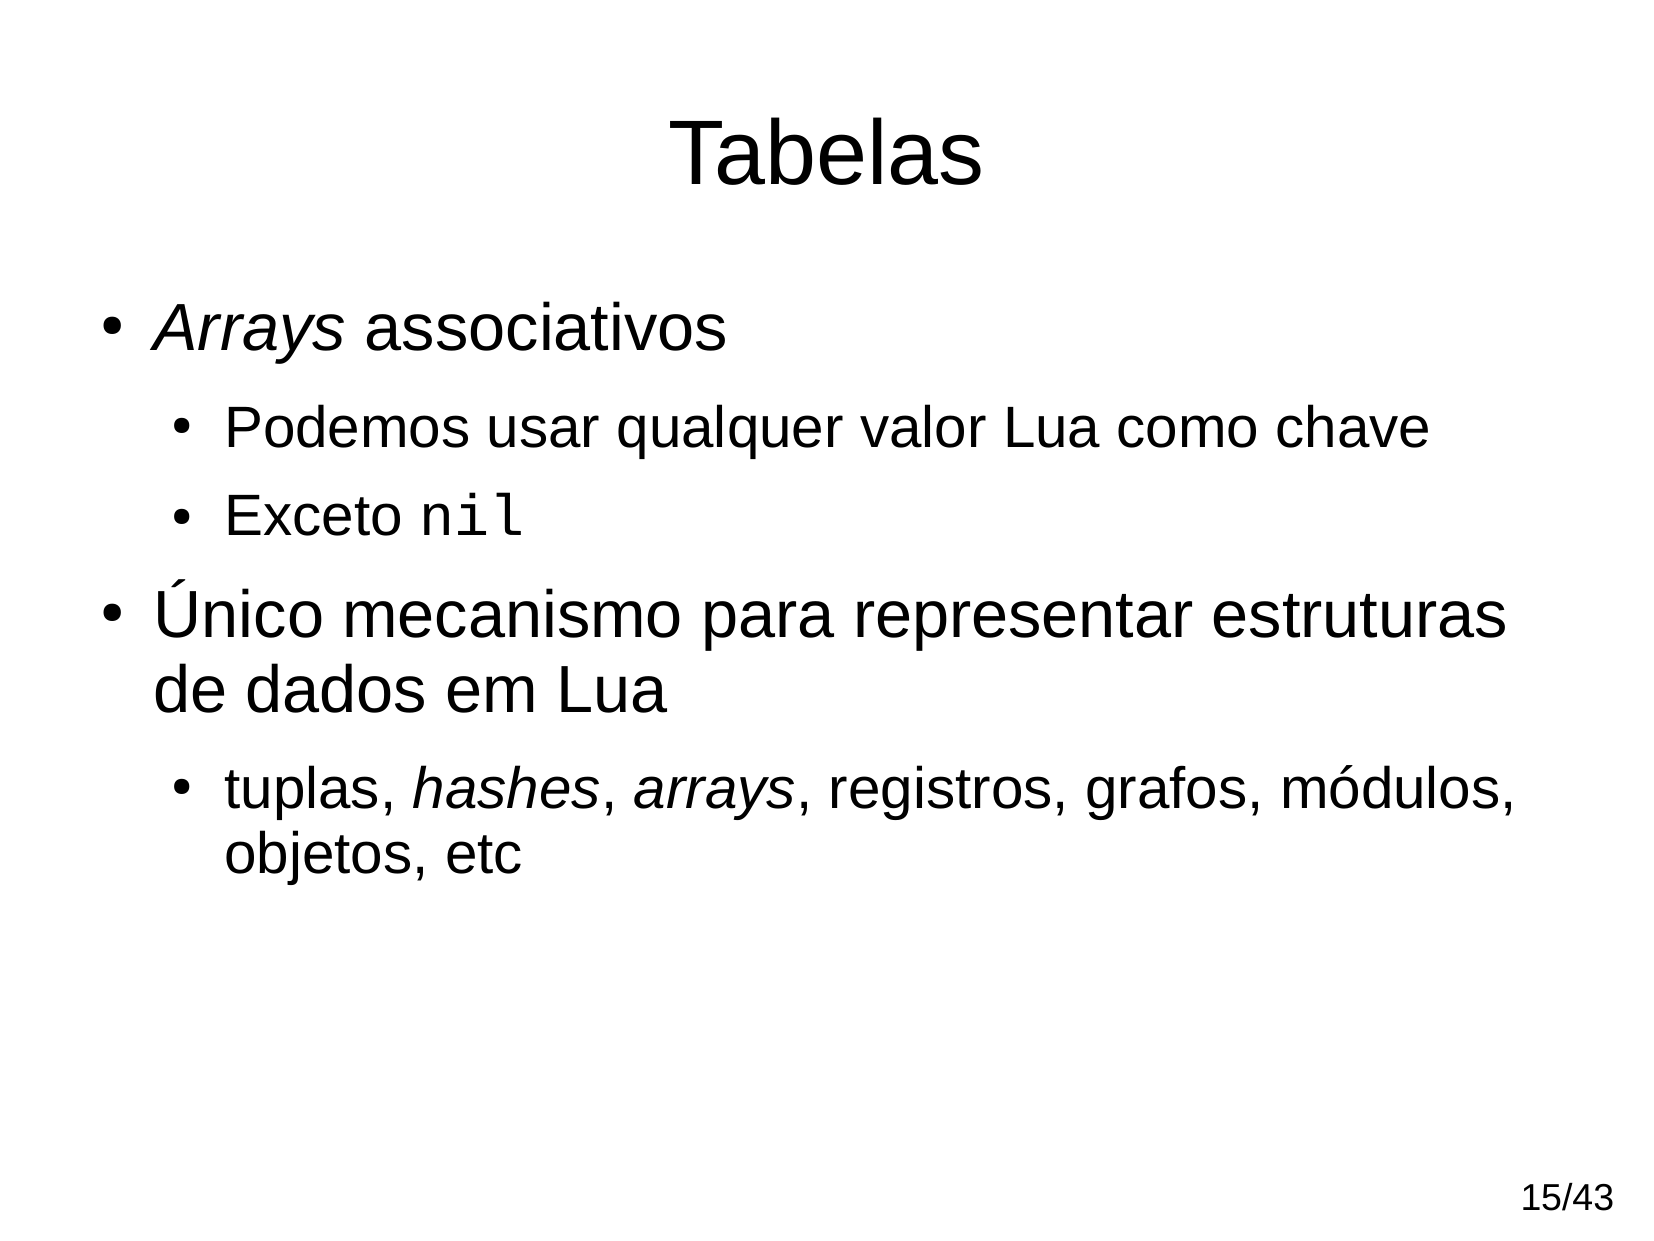

# Tabelas
Arrays associativos
Podemos usar qualquer valor Lua como chave
Exceto nil
Único mecanismo para representar estruturas de dados em Lua
tuplas, hashes, arrays, registros, grafos, módulos, objetos, etc
 15/43